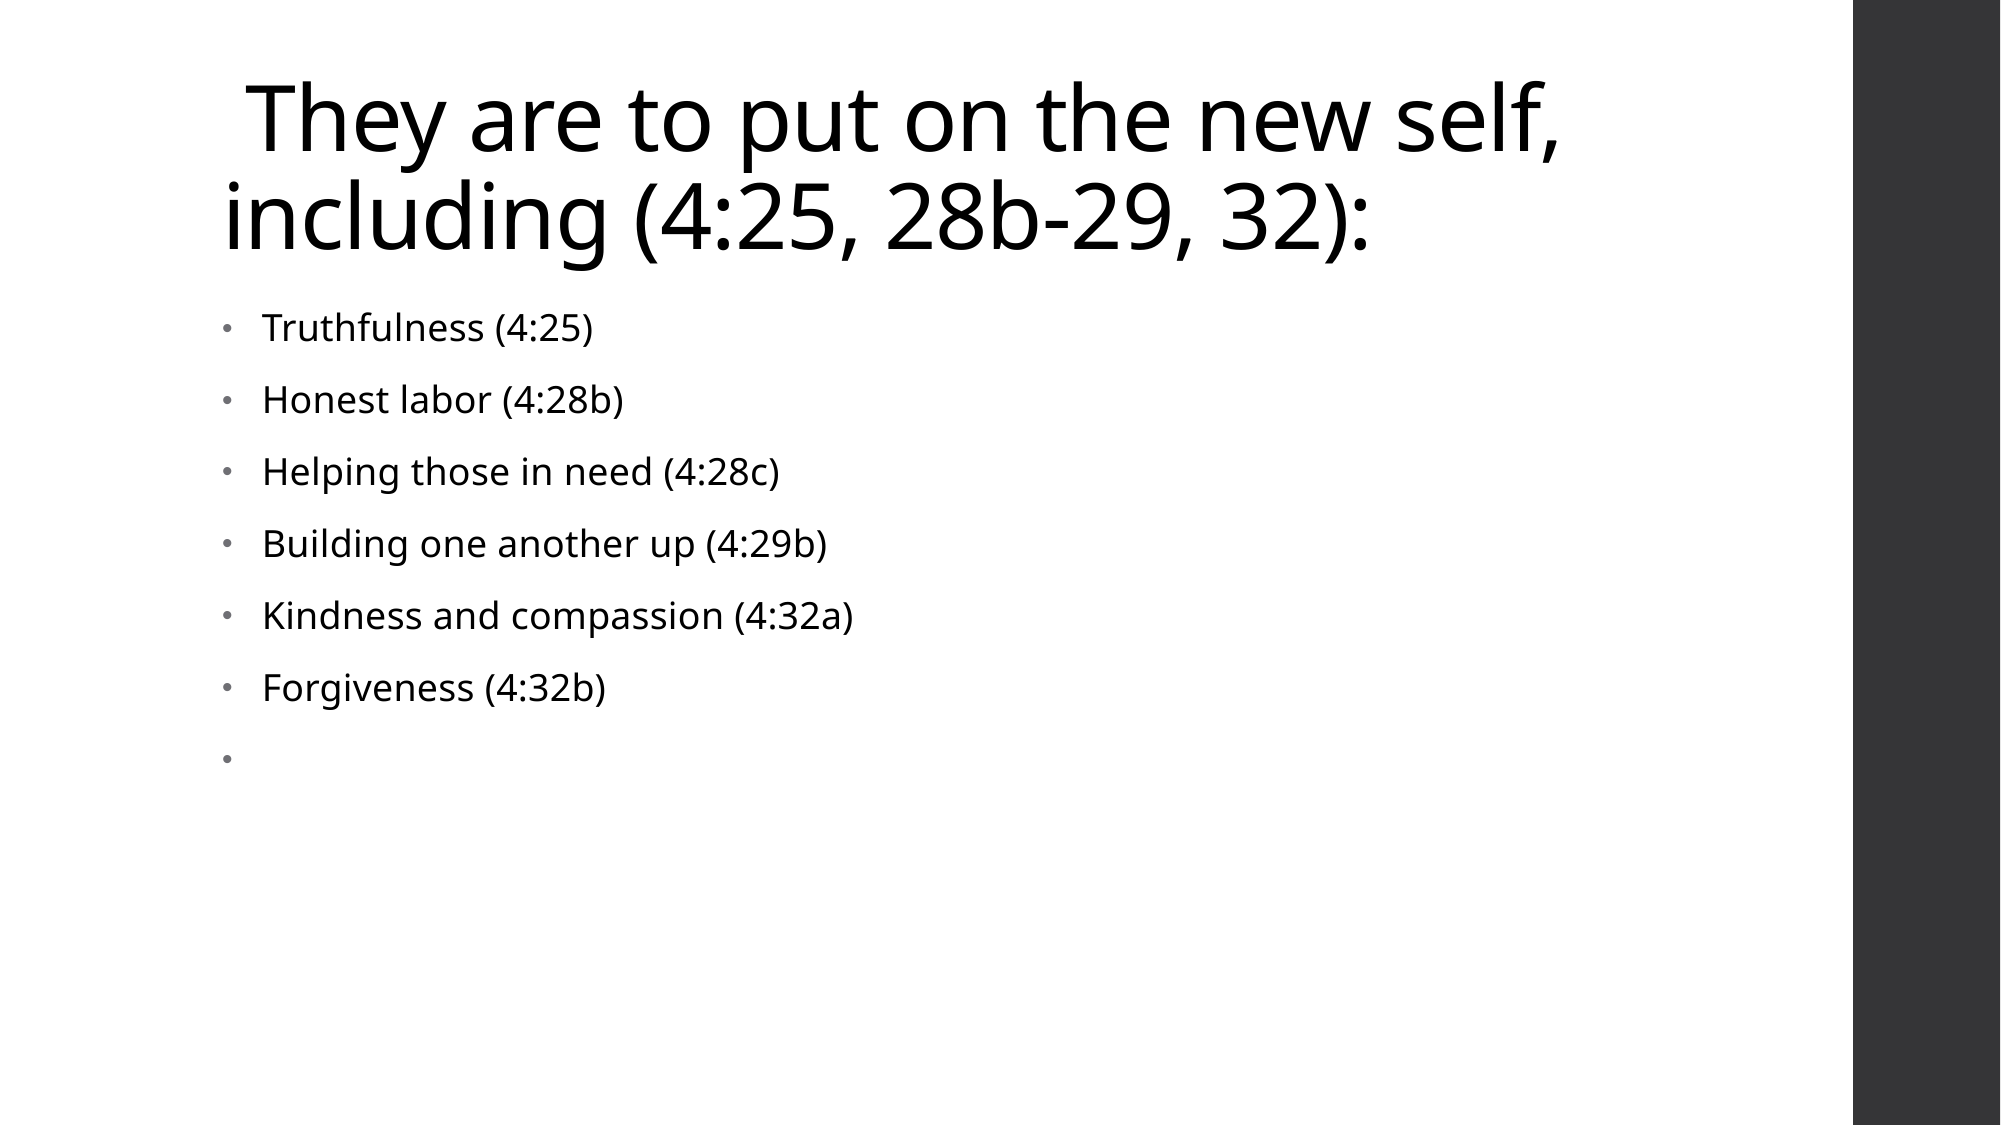

# They are to put on the new self, including (4:25, 28b-29, 32):
 Truthfulness (4:25)
 Honest labor (4:28b)
 Helping those in need (4:28c)
 Building one another up (4:29b)
 Kindness and compassion (4:32a)
 Forgiveness (4:32b)